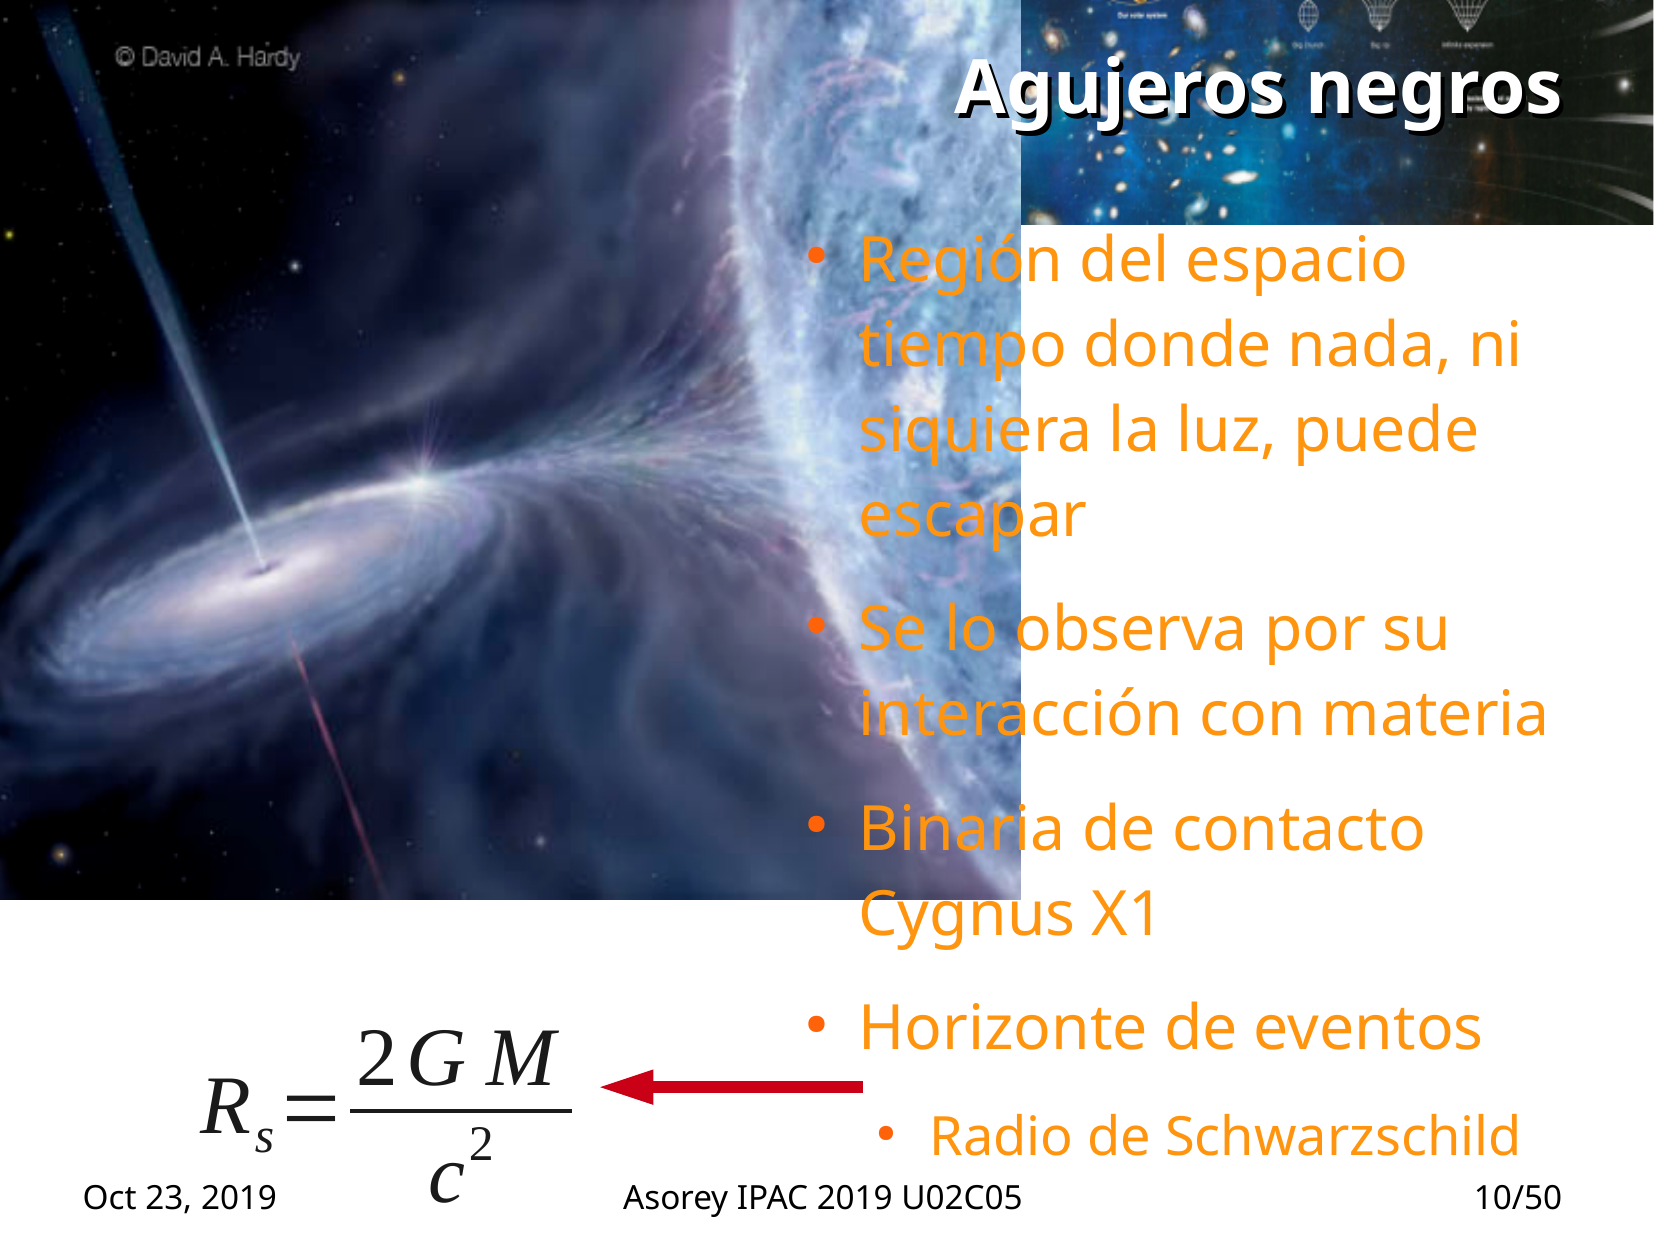

# Agujeros negros
Región del espacio tiempo donde nada, ni siquiera la luz, puede escapar
Se lo observa por su interacción con materia
Binaria de contacto Cygnus X1
Horizonte de eventos
Radio de Schwarzschild
Oct 23, 2019
Asorey IPAC 2019 U02C05
10